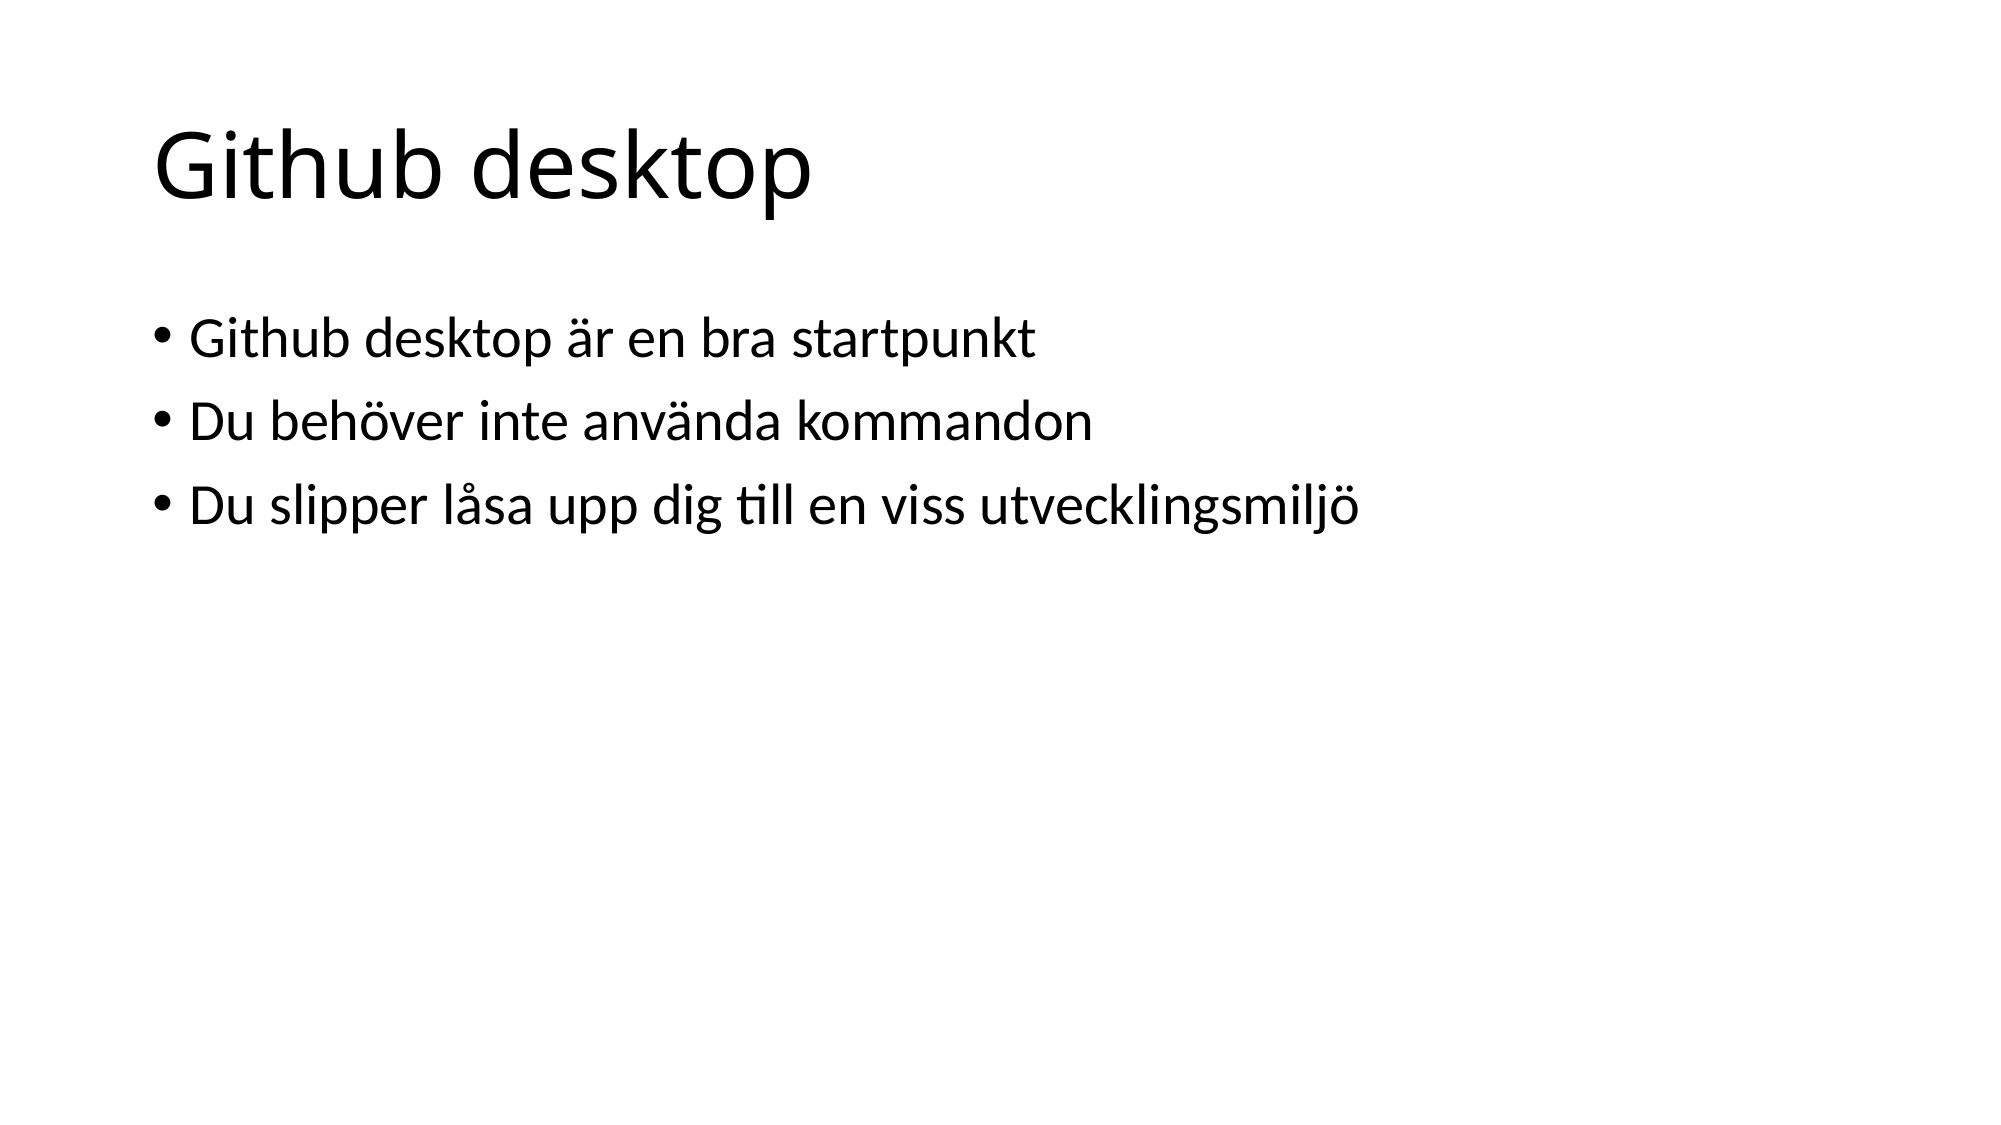

# Github desktop
Github desktop är en bra startpunkt
Du behöver inte använda kommandon
Du slipper låsa upp dig till en viss utvecklingsmiljö